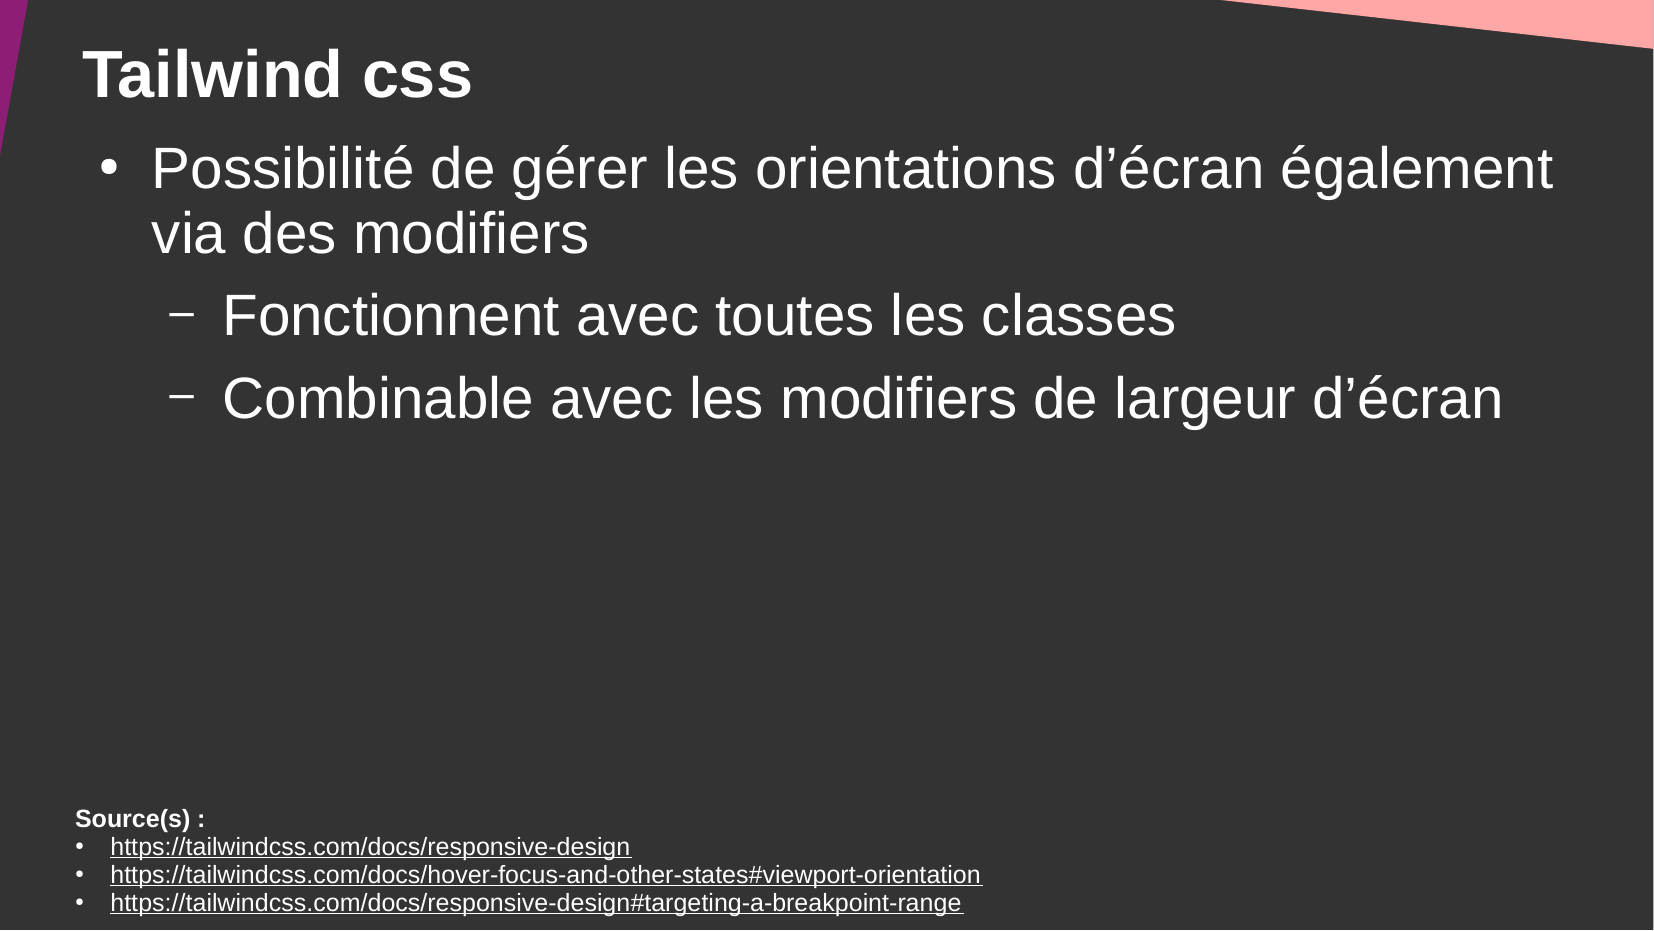

# Tailwind css
Possibilité de gérer les orientations d’écran également via des modifiers
Fonctionnent avec toutes les classes
Combinable avec les modifiers de largeur d’écran
Source(s) :
https://tailwindcss.com/docs/responsive-design
https://tailwindcss.com/docs/hover-focus-and-other-states#viewport-orientation
https://tailwindcss.com/docs/responsive-design#targeting-a-breakpoint-range